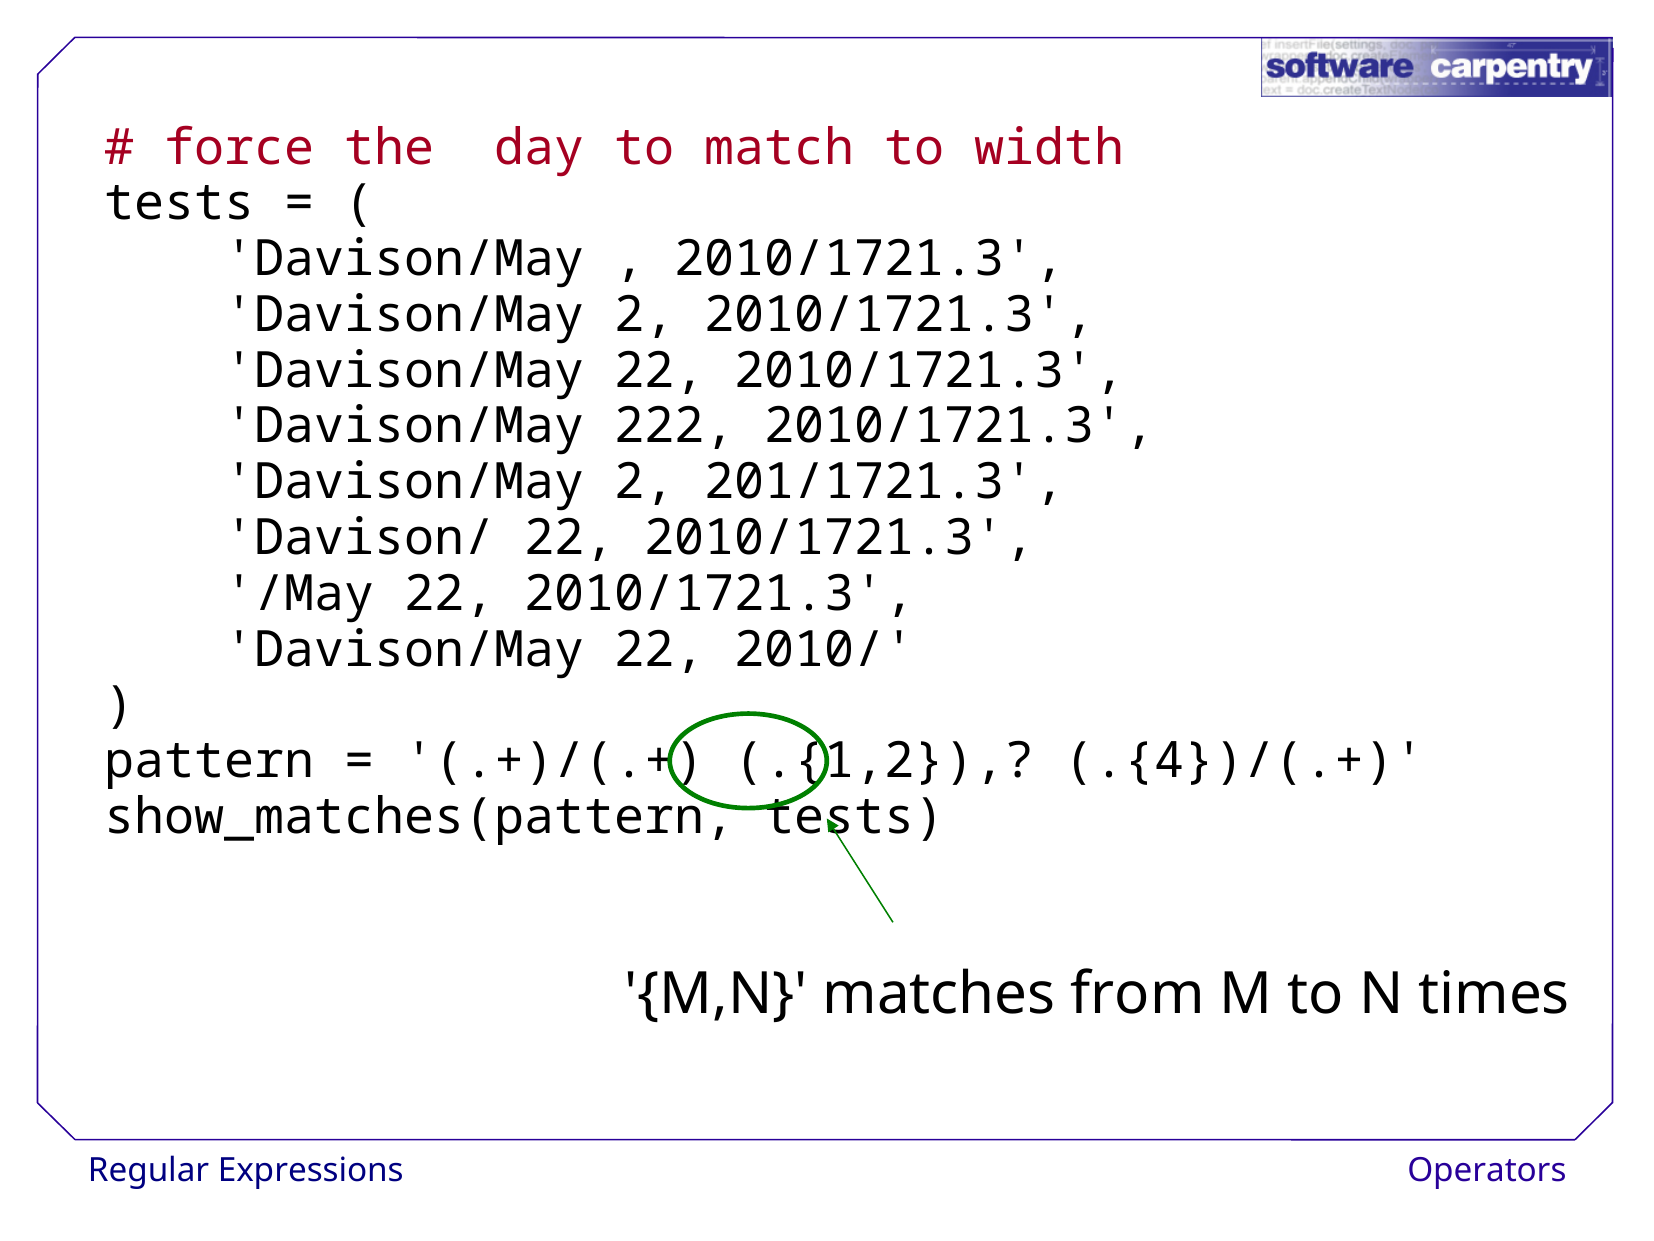

# force the day to match to width
tests = (
 'Davison/May , 2010/1721.3',
 'Davison/May 2, 2010/1721.3',
 'Davison/May 22, 2010/1721.3',
 'Davison/May 222, 2010/1721.3',
 'Davison/May 2, 201/1721.3',
 'Davison/ 22, 2010/1721.3',
 '/May 22, 2010/1721.3',
 'Davison/May 22, 2010/'
)
pattern = '(.+)/(.+) (.{1,2}),? (.{4})/(.+)'
show_matches(pattern, tests)
'{M,N}' matches from M to N times